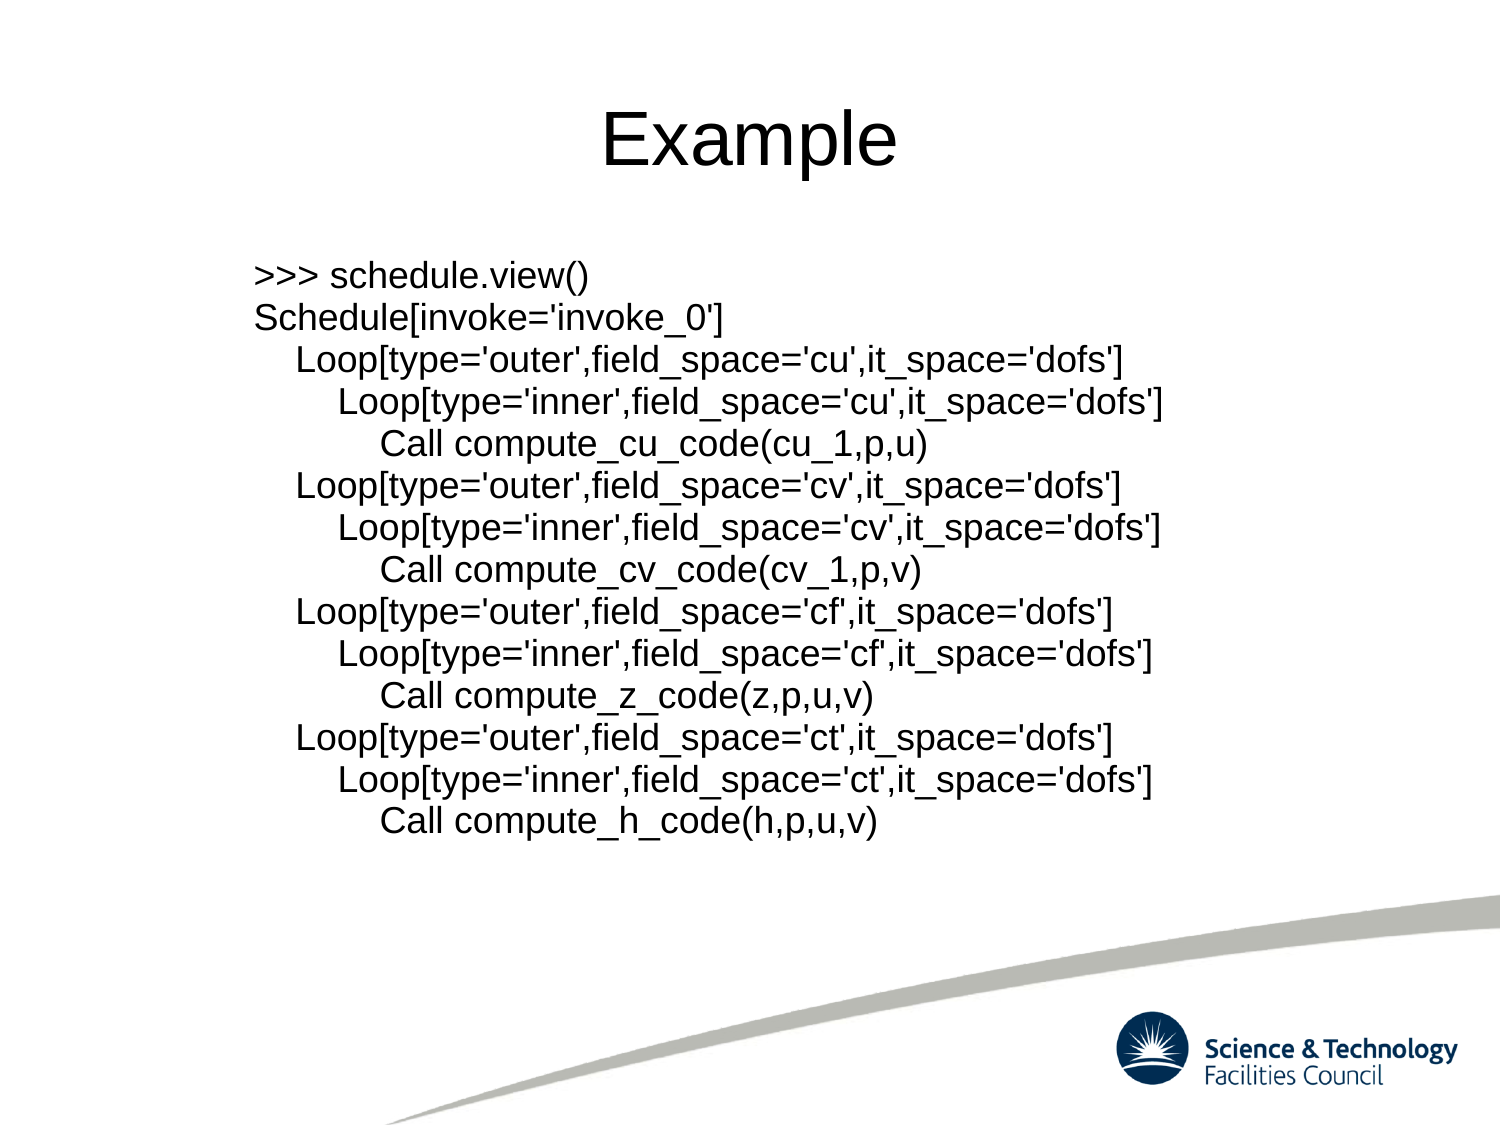

# Example
>>> schedule.view()
Schedule[invoke='invoke_0']
 Loop[type='outer',field_space='cu',it_space='dofs']
 Loop[type='inner',field_space='cu',it_space='dofs']
 Call compute_cu_code(cu_1,p,u)
 Loop[type='outer',field_space='cv',it_space='dofs']
 Loop[type='inner',field_space='cv',it_space='dofs']
 Call compute_cv_code(cv_1,p,v)
 Loop[type='outer',field_space='cf',it_space='dofs']
 Loop[type='inner',field_space='cf',it_space='dofs']
 Call compute_z_code(z,p,u,v)
 Loop[type='outer',field_space='ct',it_space='dofs']
 Loop[type='inner',field_space='ct',it_space='dofs']
 Call compute_h_code(h,p,u,v)